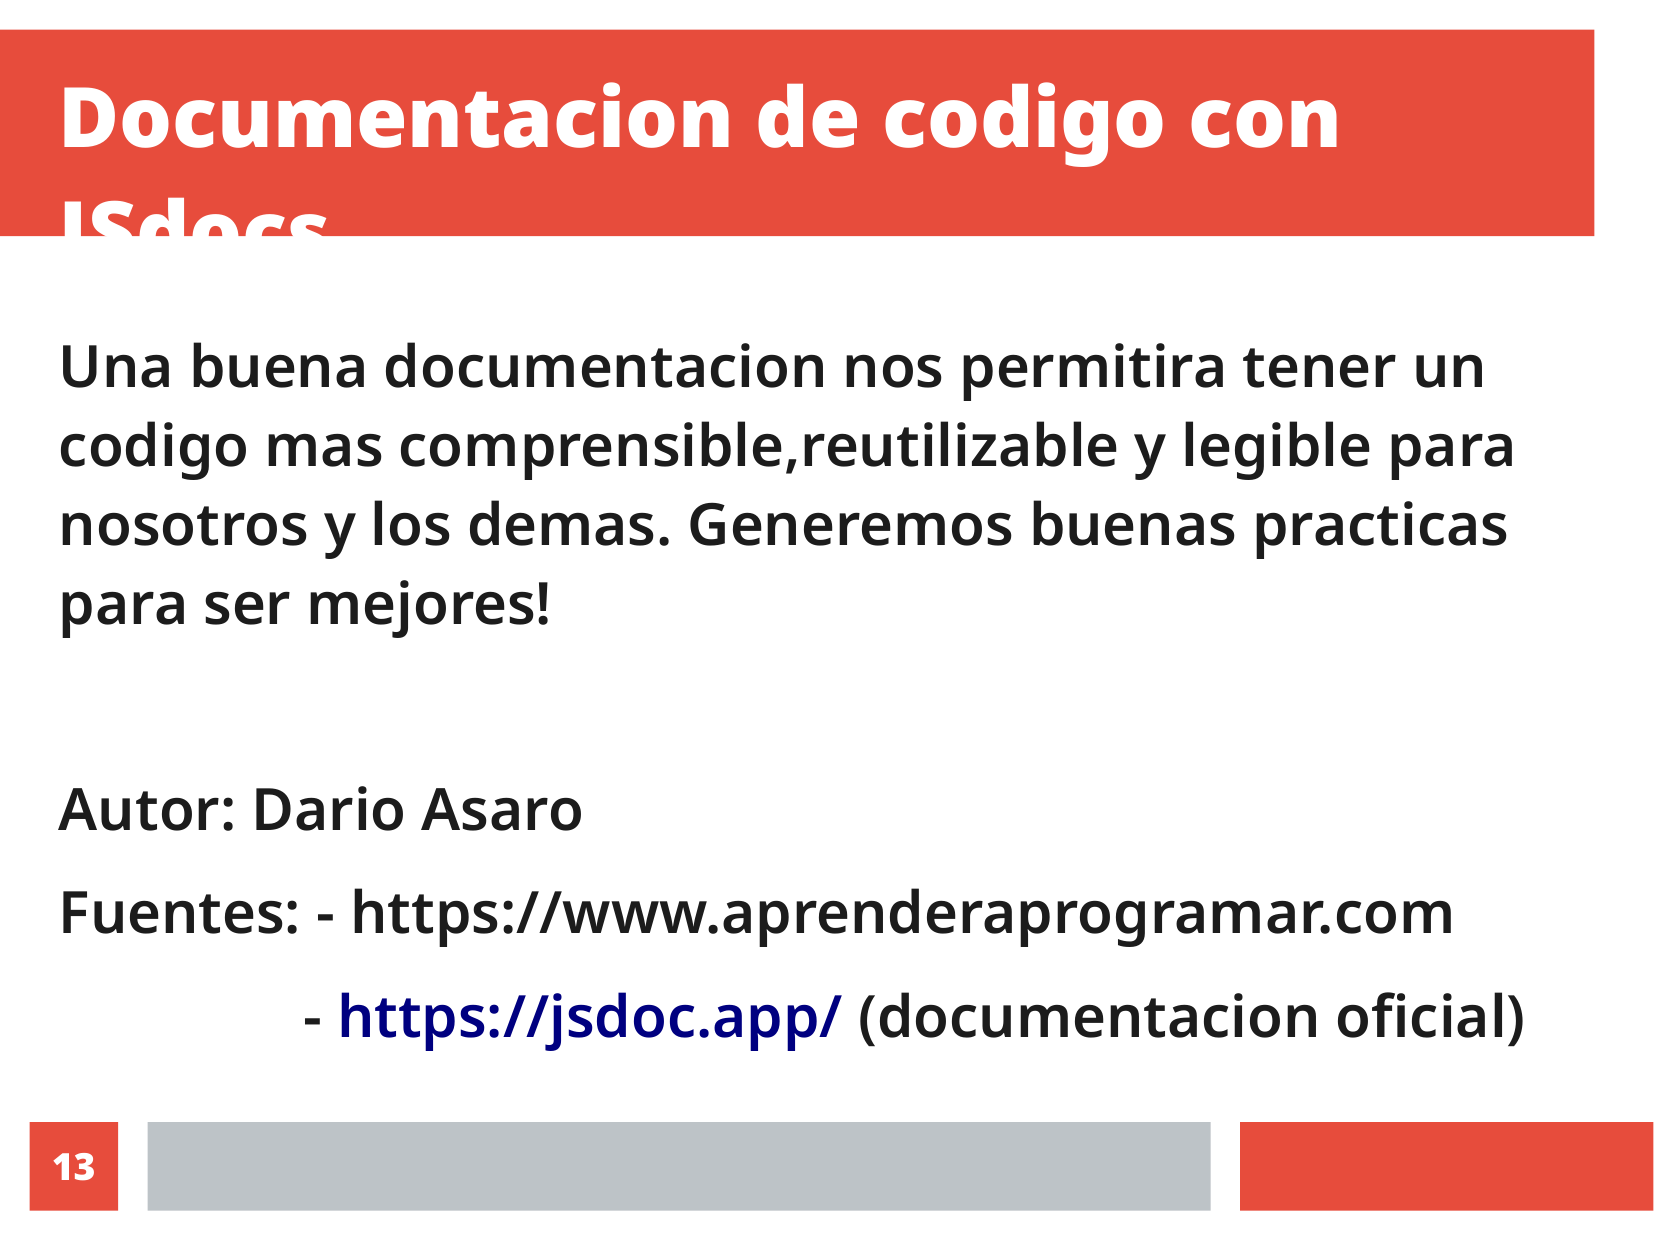

# Documentacion de codigo con JSdocs
Una buena documentacion nos permitira tener un codigo mas comprensible,reutilizable y legible para nosotros y los demas. Generemos buenas practicas para ser mejores!
Autor: Dario Asaro
Fuentes: - https://www.aprenderaprogramar.com
 - https://jsdoc.app/ (documentacion oficial)
13